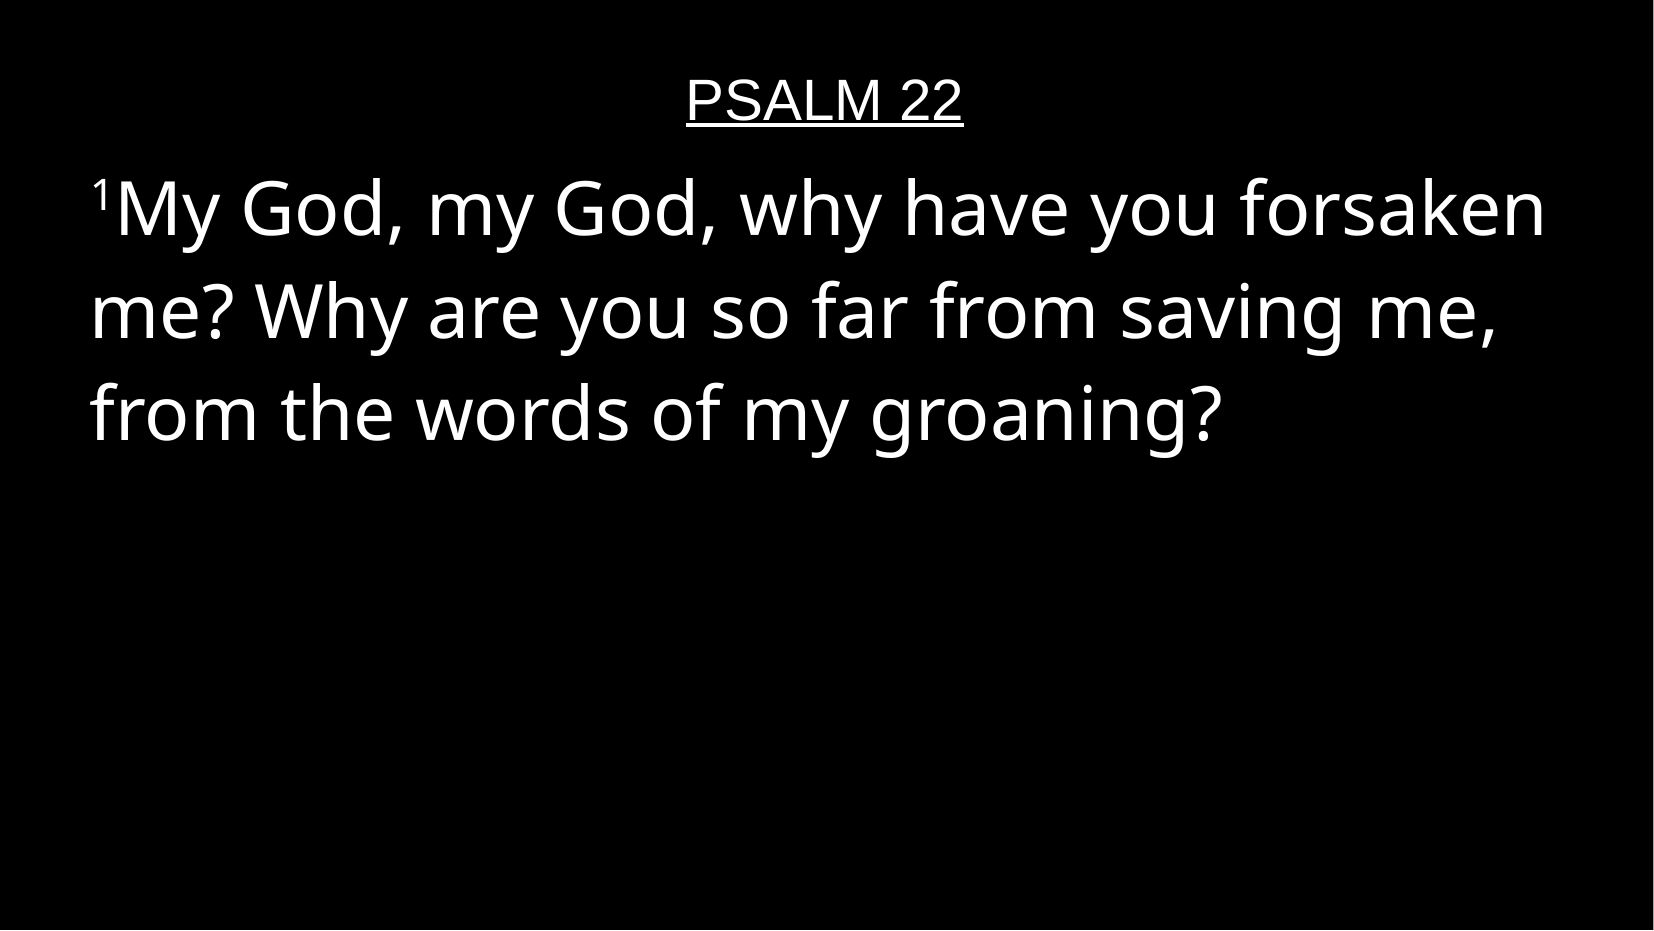

PSALM 22
1My God, my God, why have you forsaken me? Why are you so far from saving me, from the words of my groaning?